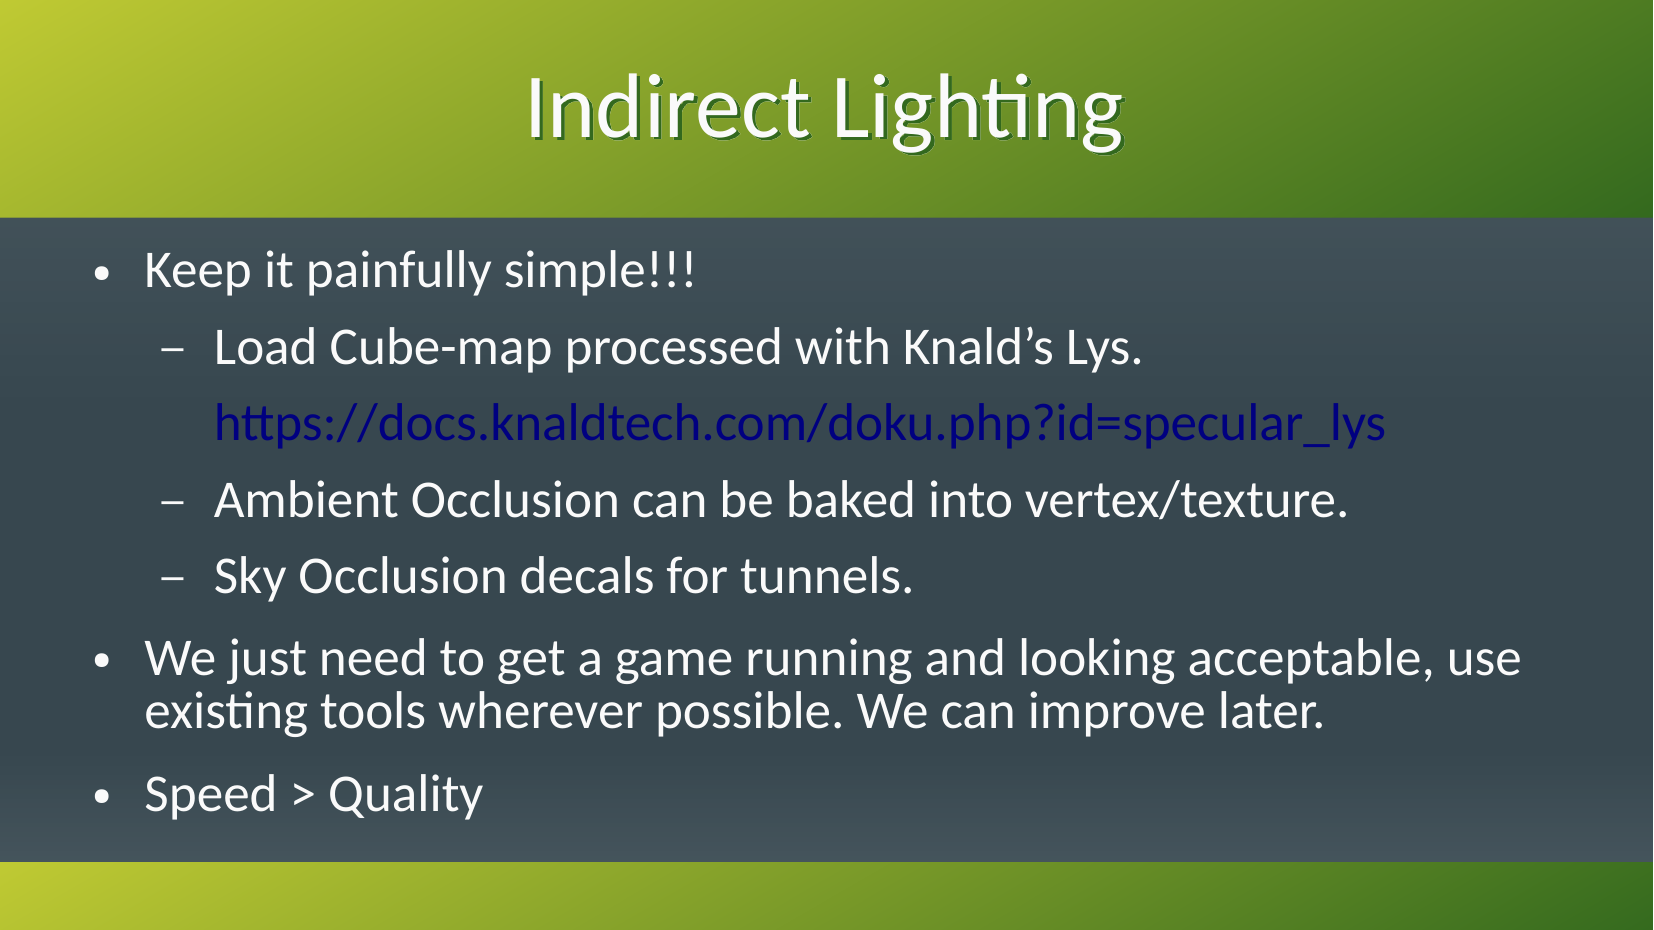

# Indirect Lighting
Keep it painfully simple!!!
Load Cube-map processed with Knald’s Lys.
https://docs.knaldtech.com/doku.php?id=specular_lys
Ambient Occlusion can be baked into vertex/texture.
Sky Occlusion decals for tunnels.
We just need to get a game running and looking acceptable, use existing tools wherever possible. We can improve later.
Speed > Quality